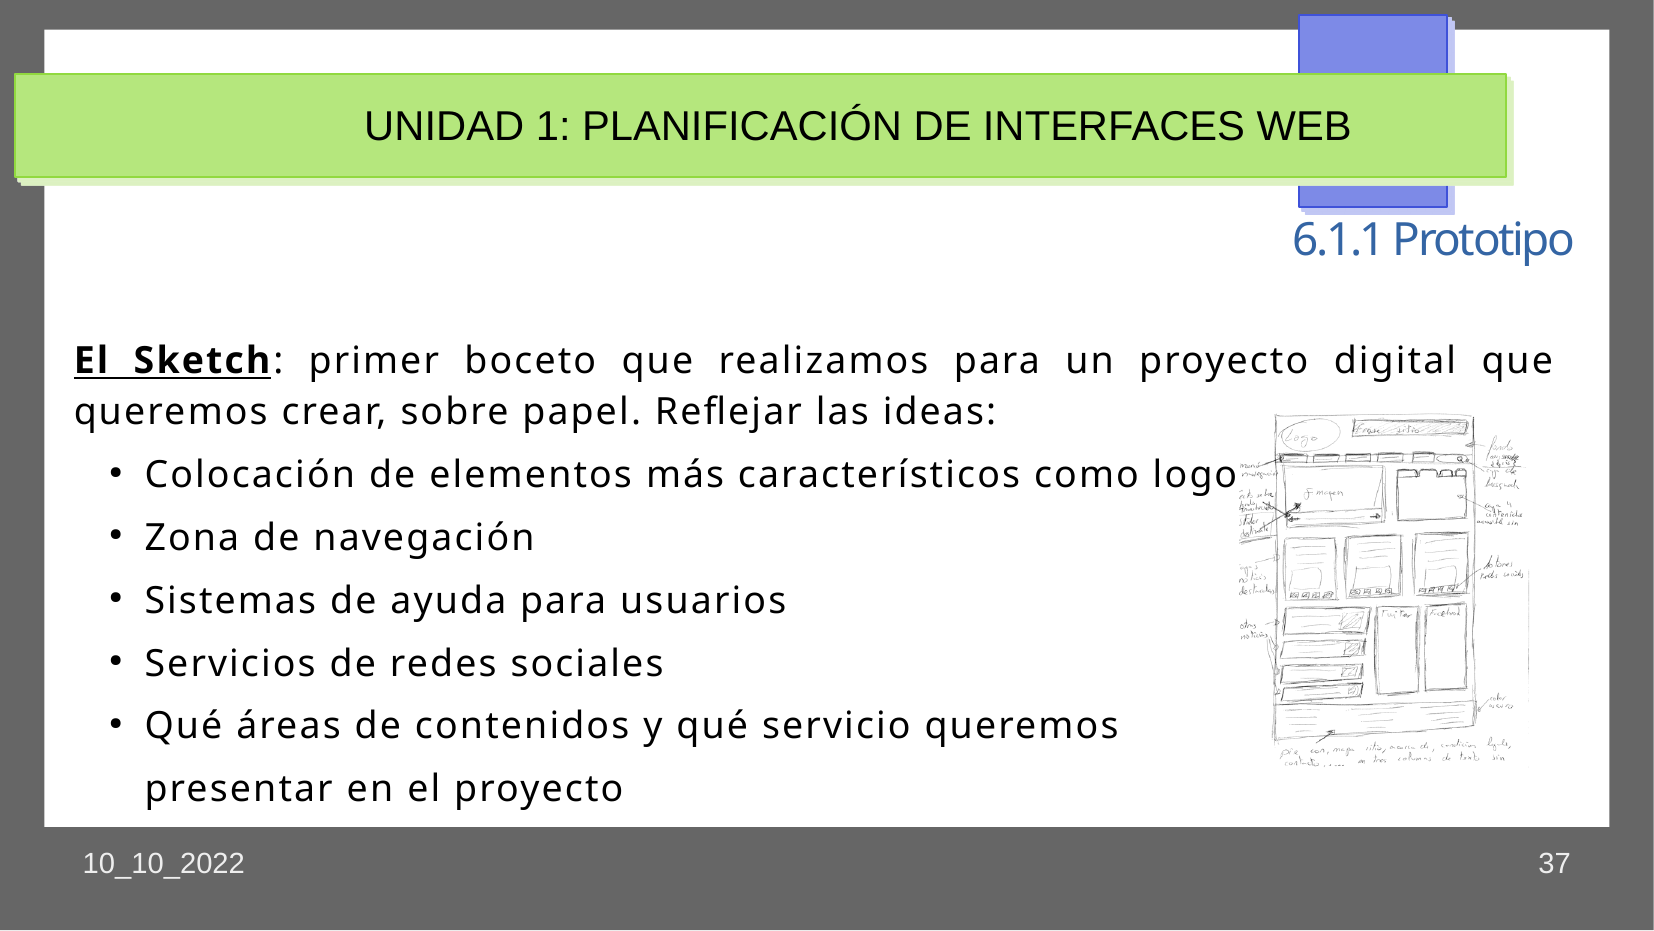

# UNIDAD 1: PLANIFICACIÓN DE INTERFACES WEB
6.1.1 Prototipo
El Sketch: primer boceto que realizamos para un proyecto digital que queremos crear, sobre papel. Reflejar las ideas:
Colocación de elementos más característicos como logos
Zona de navegación
Sistemas de ayuda para usuarios
Servicios de redes sociales
Qué áreas de contenidos y qué servicio queremos
presentar en el proyecto
10_10_2022
37